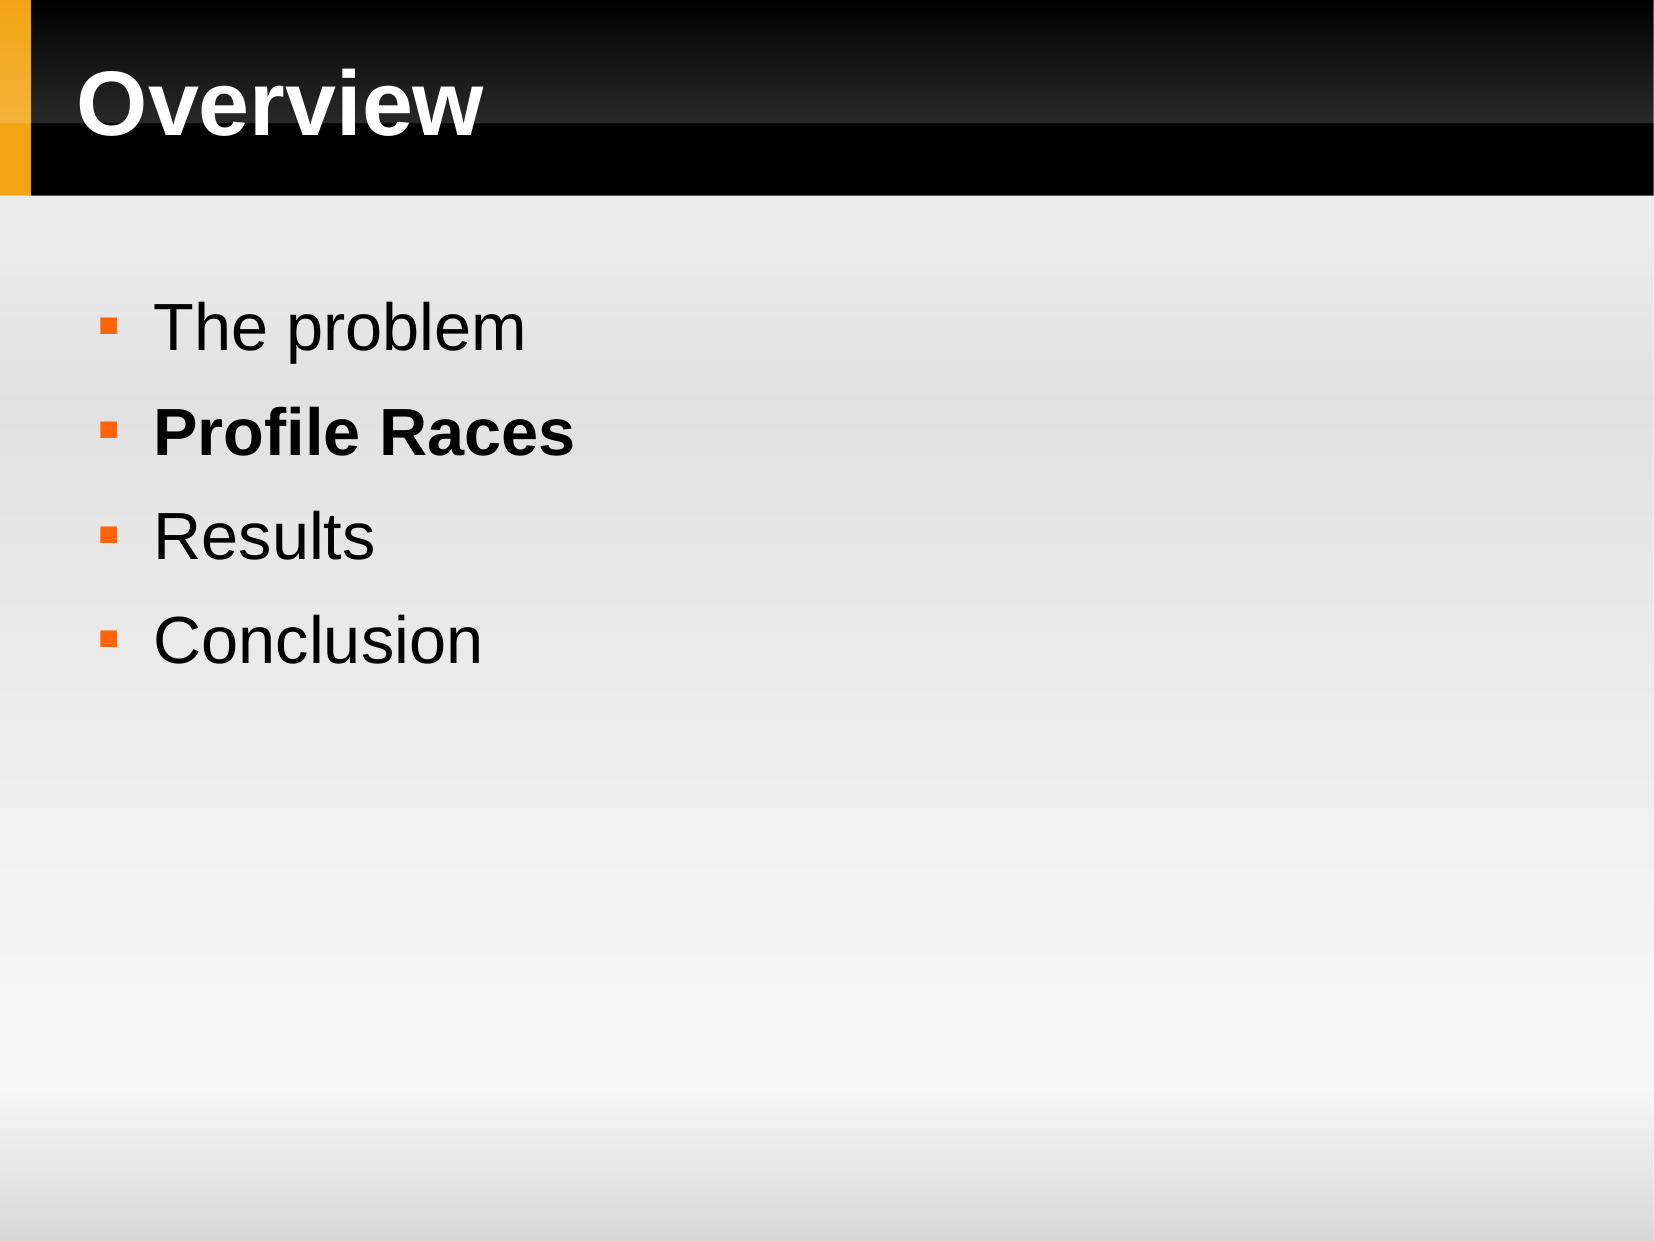

# Overview
The problem
Profile Races
Results
Conclusion